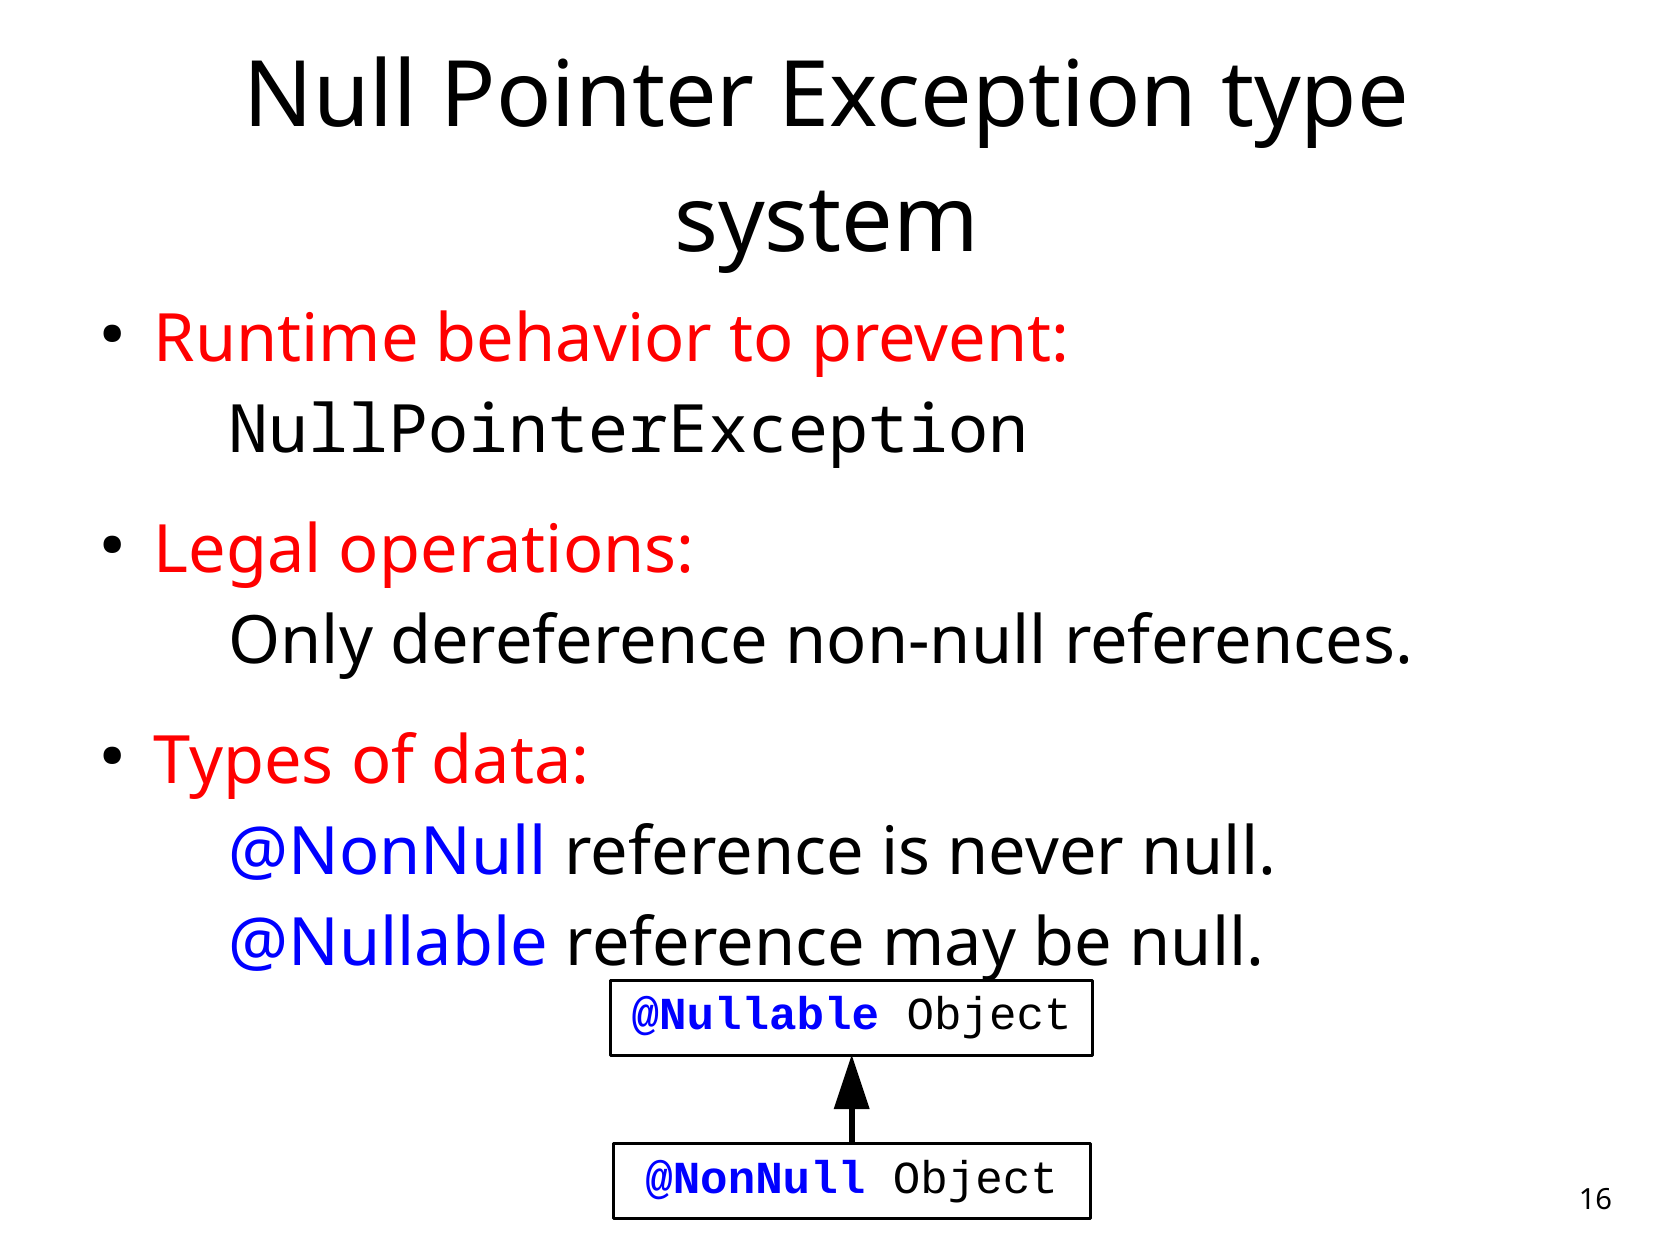

# Null Pointer Exception type system
Runtime behavior to prevent:
	NullPointerException
Legal operations:
	Only dereference non-null references.
Types of data:
	@NonNull reference is never null.
	@Nullable reference may be null.
@Nullable Object
@NonNull Object
16